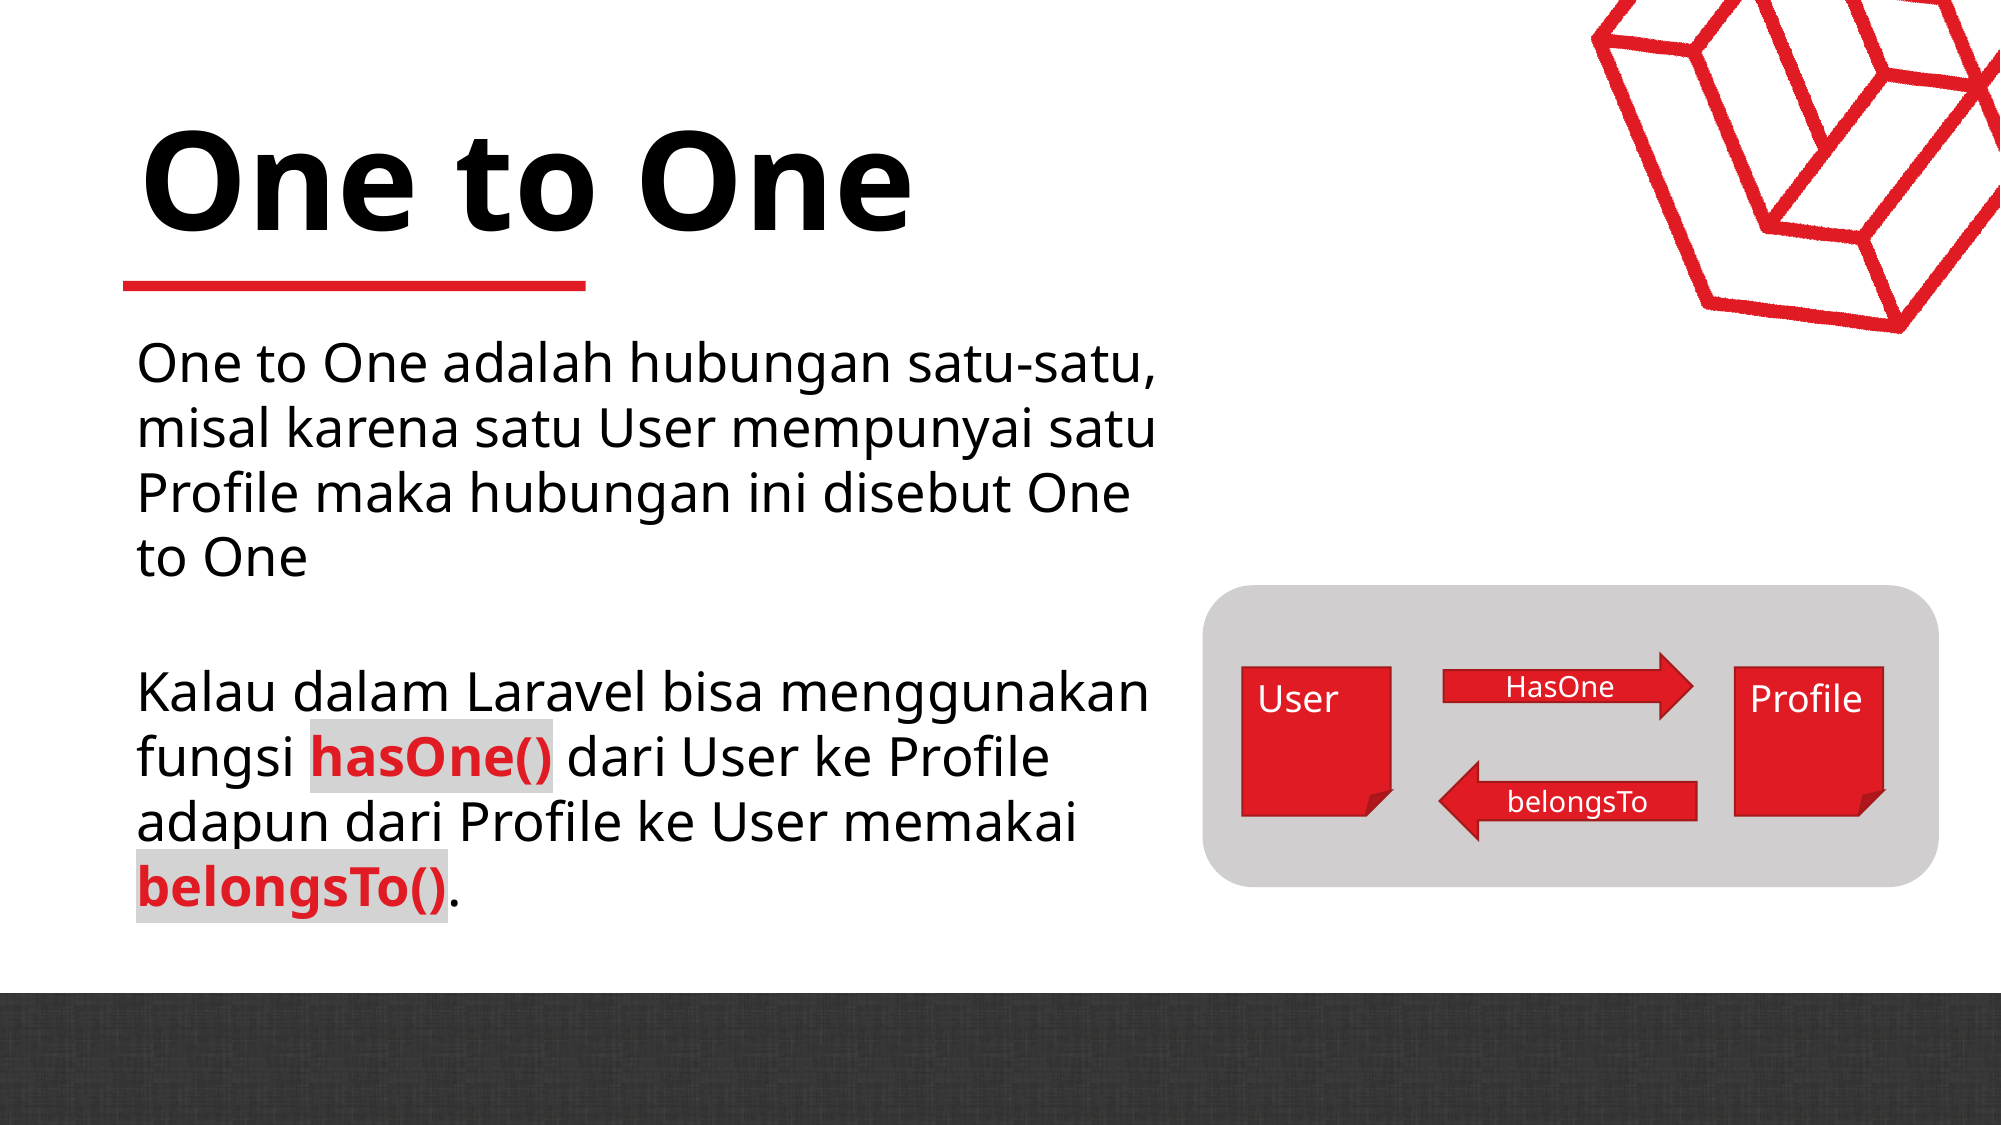

One to One
One to One adalah hubungan satu-satu, misal karena satu User mempunyai satu Profile maka hubungan ini disebut One to One
Kalau dalam Laravel bisa menggunakan fungsi hasOne() dari User ke Profile adapun dari Profile ke User memakai belongsTo().
HasOne
User
Profile
belongsTo